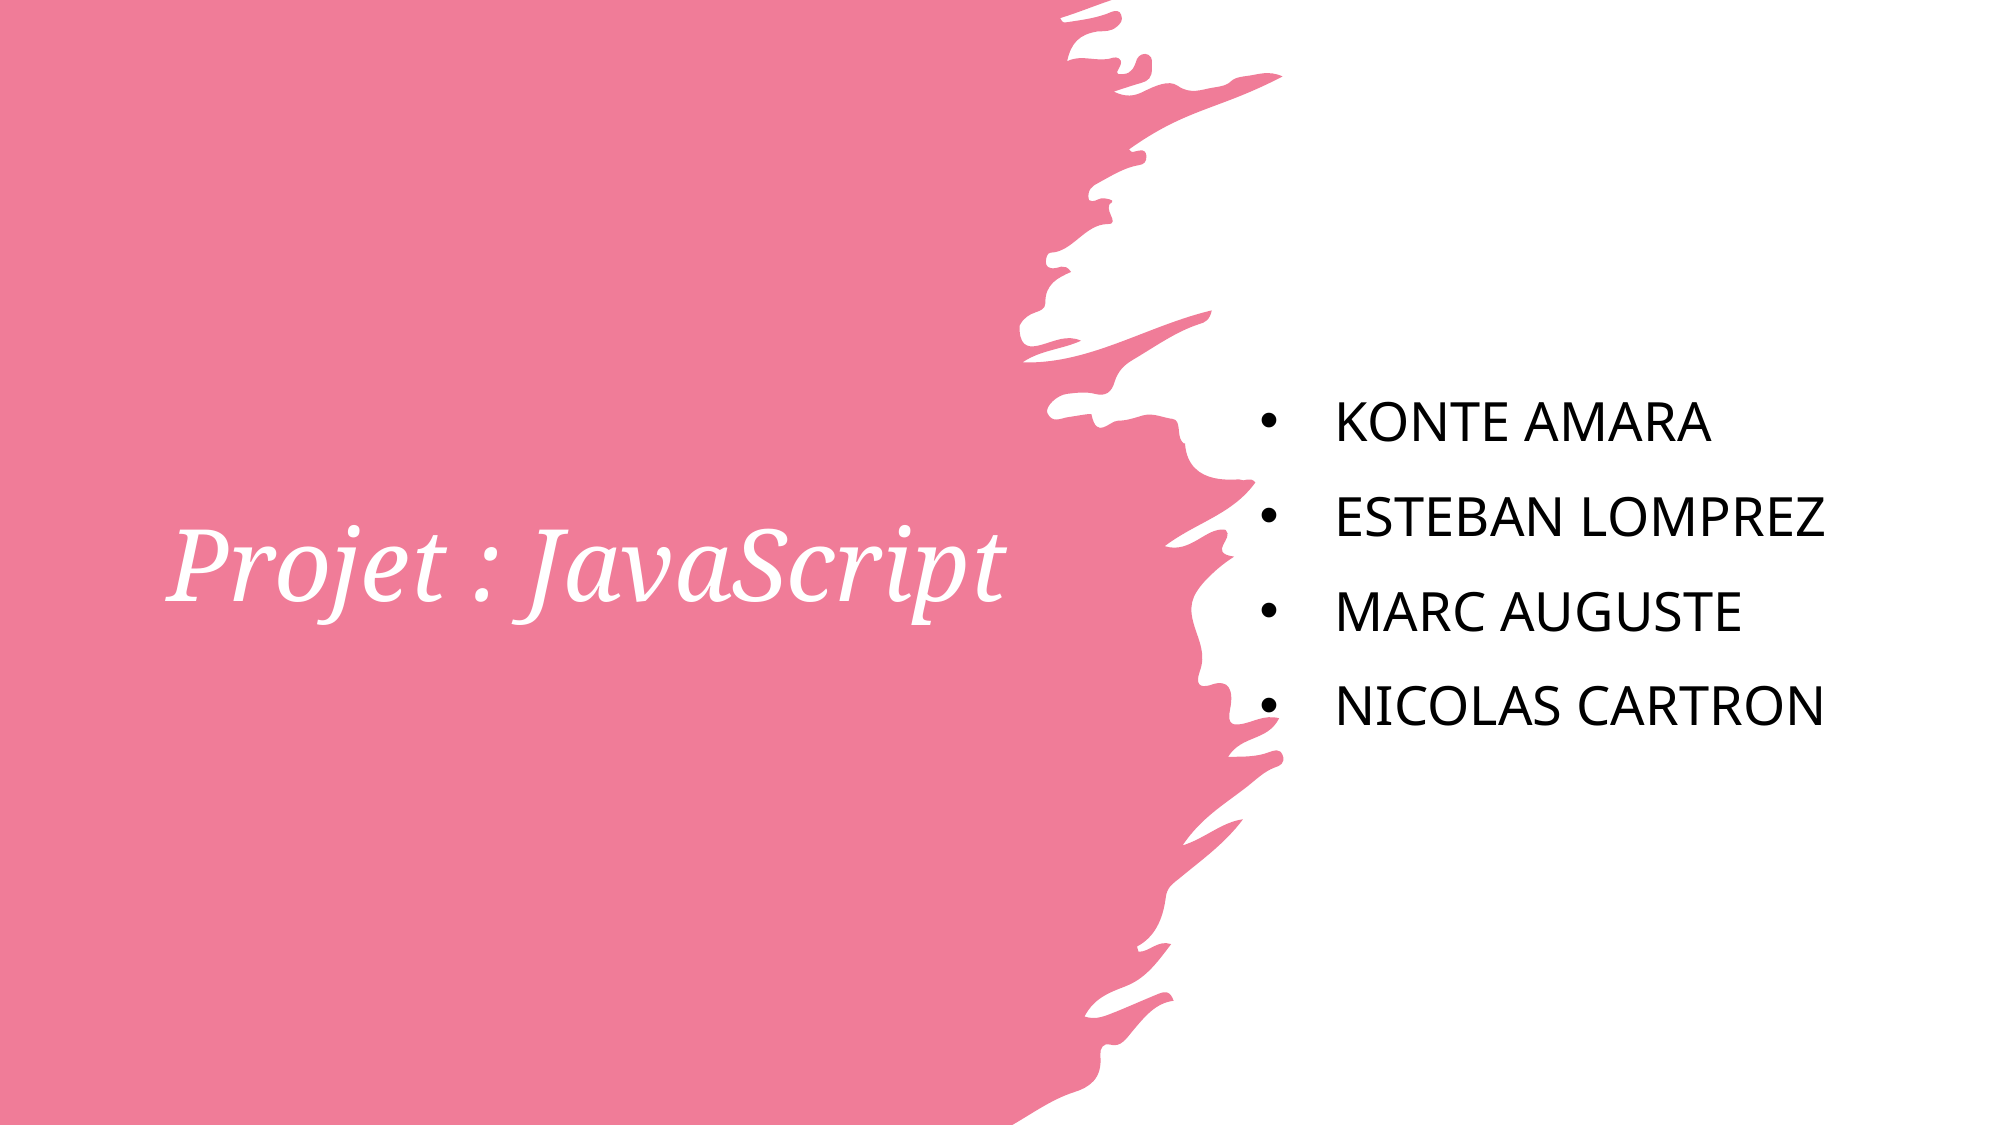

# Projet : JavaScript
KONTE amara
Esteban lomprez
Marc auguste
Nicolas cartron